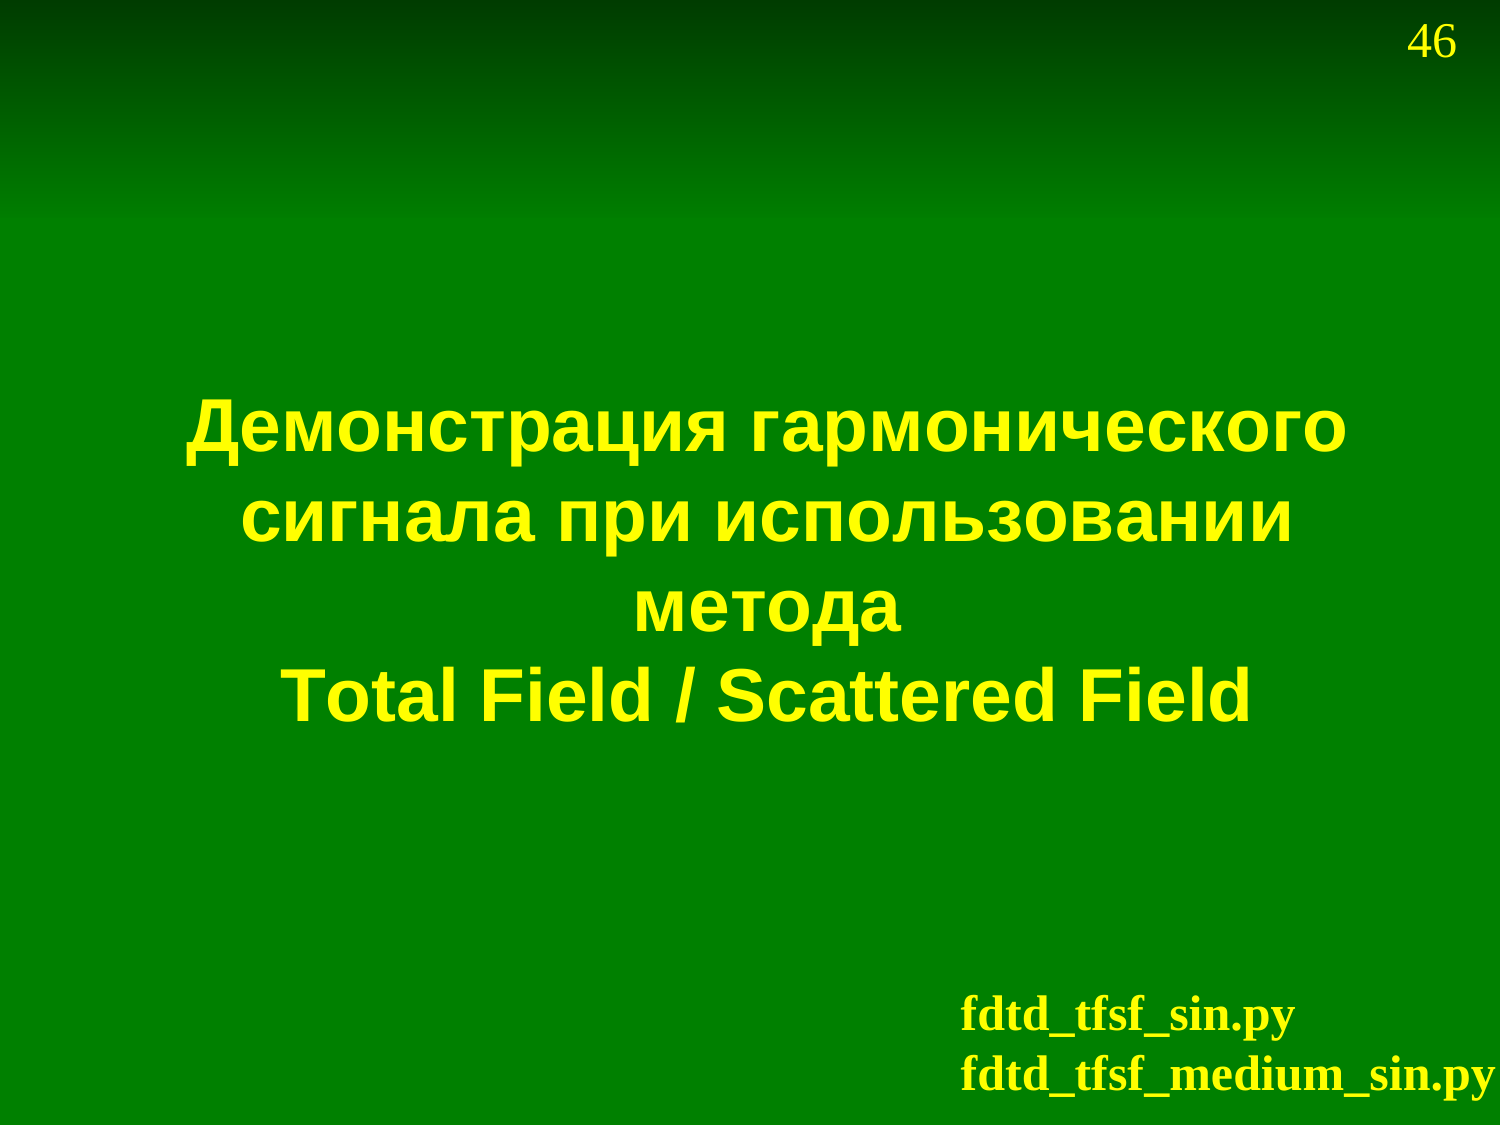

# Демонстрация гармонического сигнала при использовании метода Total Field / Scattered Field
fdtd_tfsf_sin.py
fdtd_tfsf_medium_sin.py